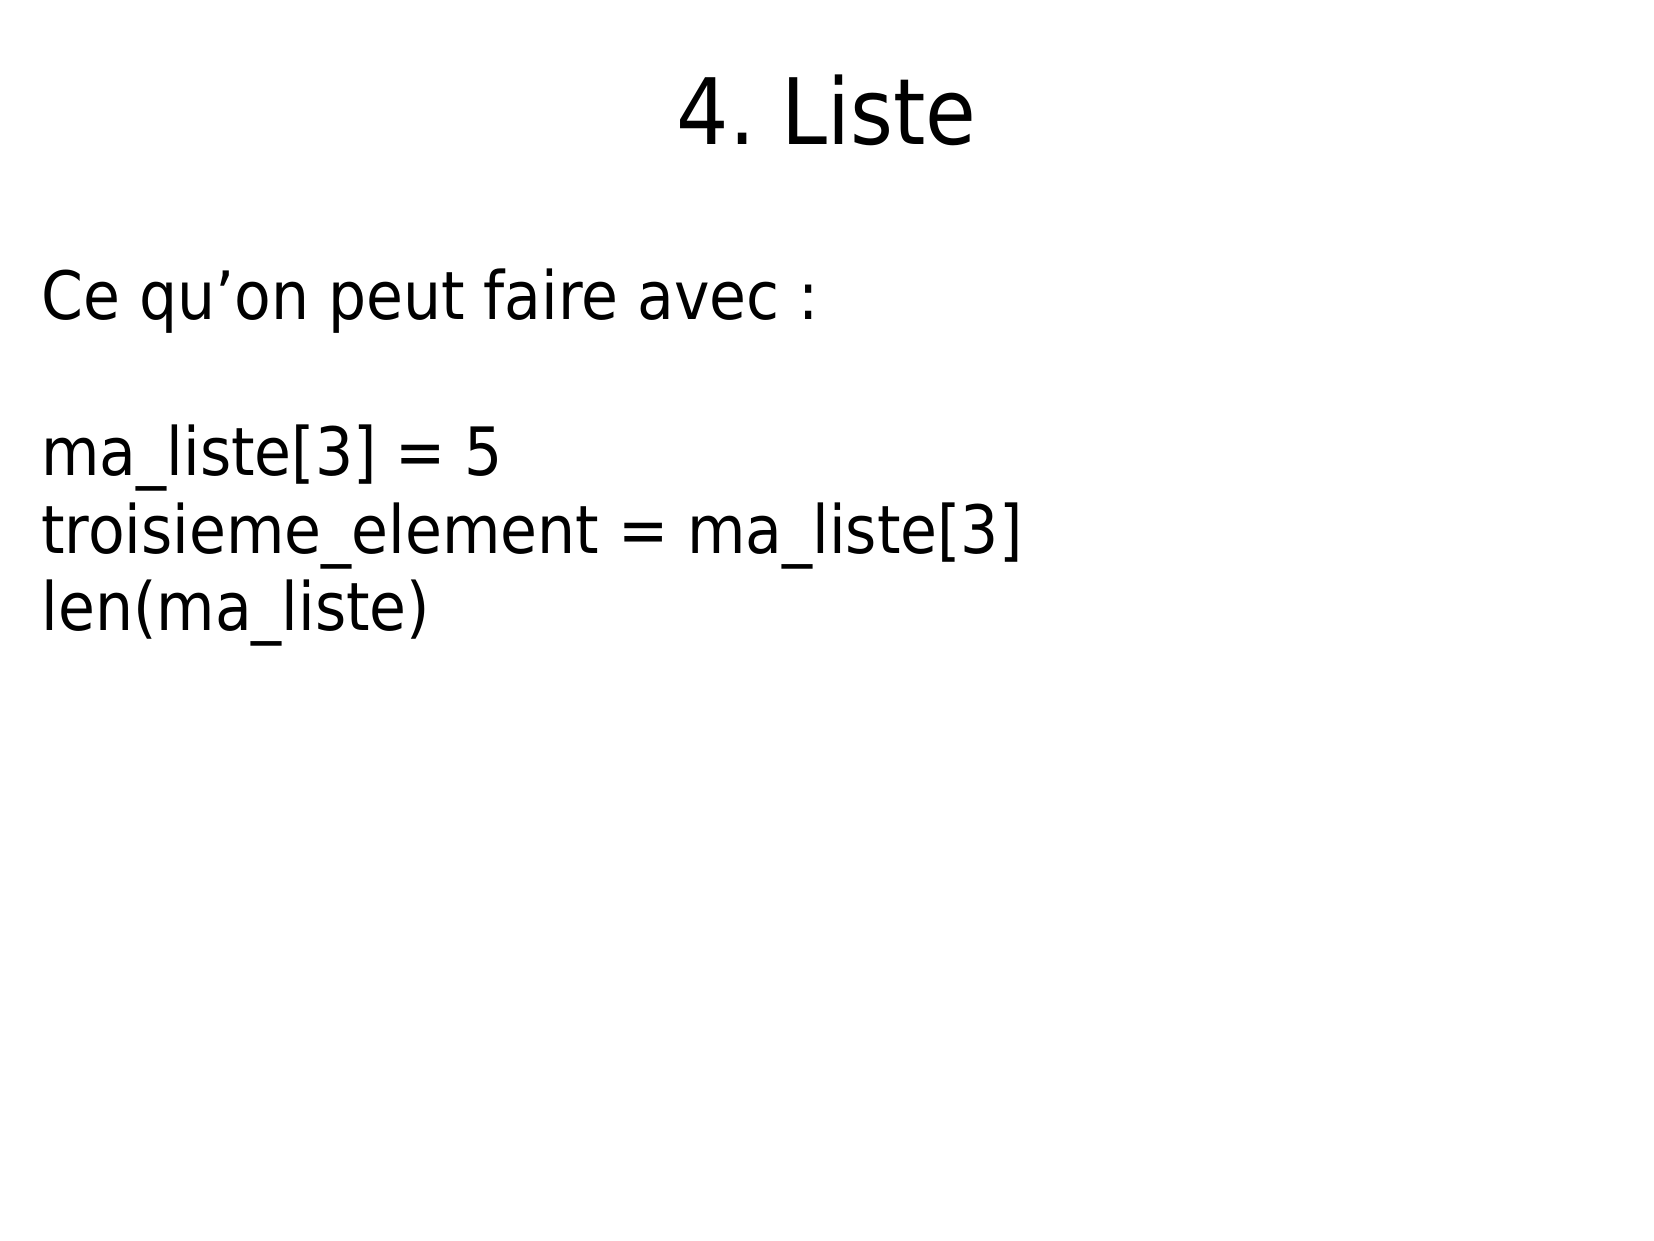

# 4. Liste
Ce qu’on peut faire avec :
ma_liste[3] = 5
troisieme_element = ma_liste[3]
len(ma_liste)